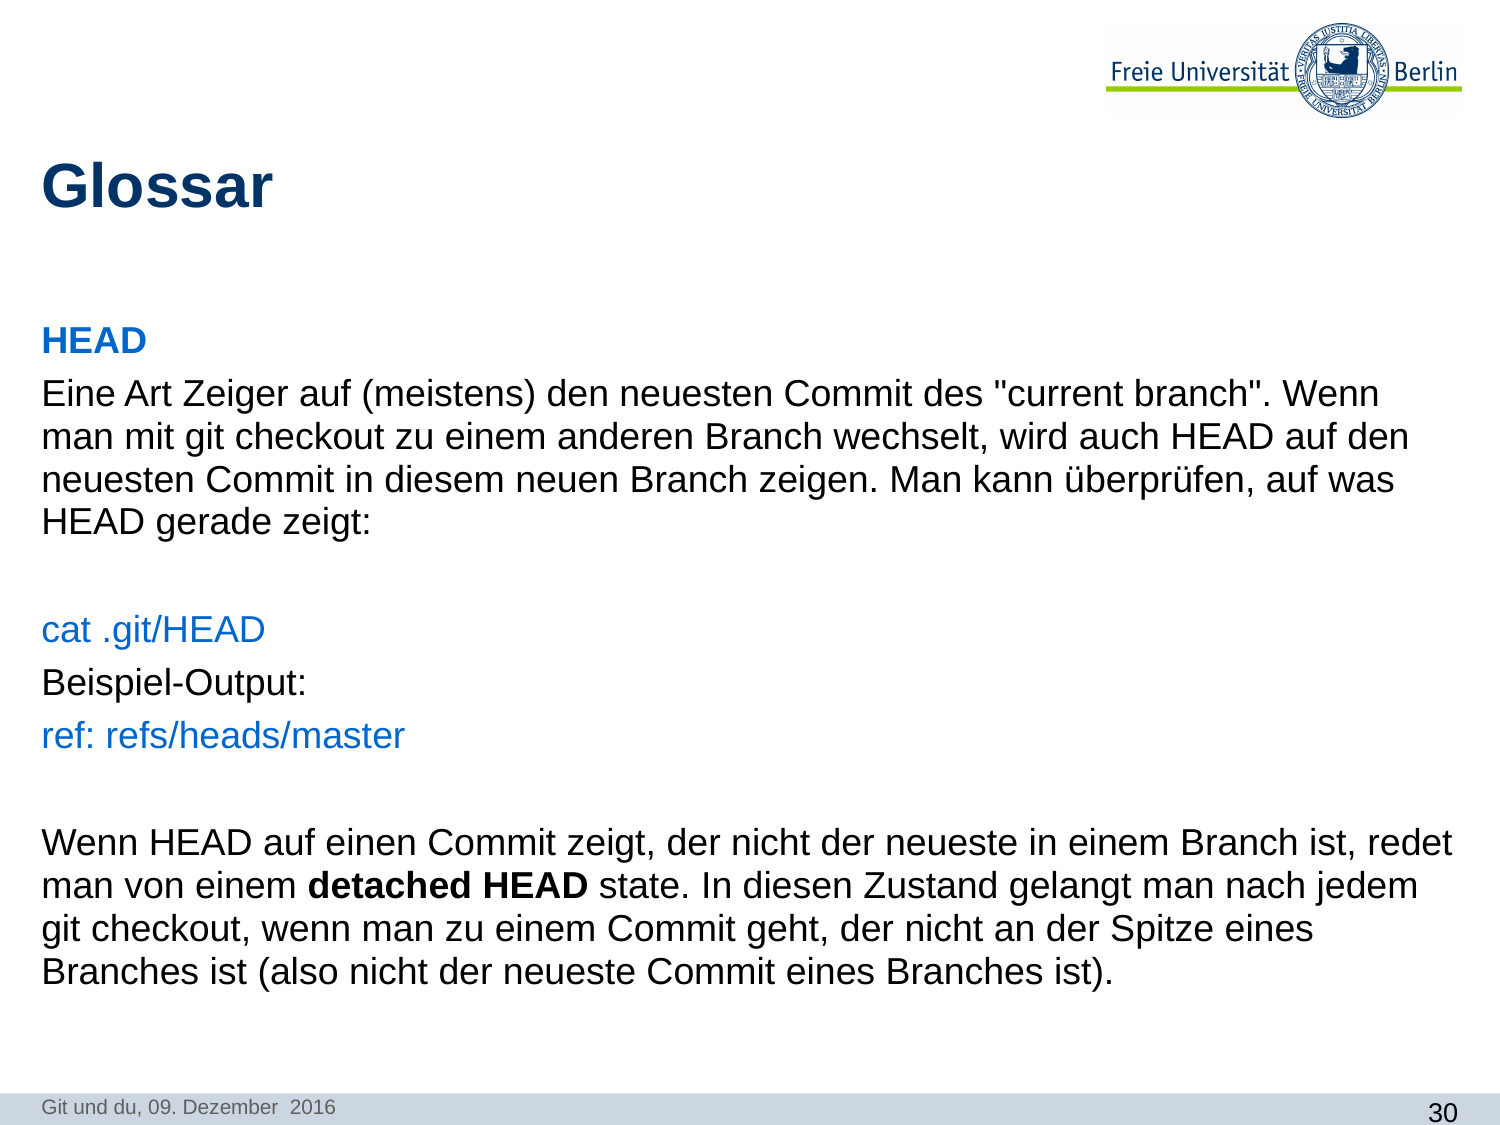

# Glossar
HEAD
Eine Art Zeiger auf (meistens) den neuesten Commit des "current branch". Wenn man mit git checkout zu einem anderen Branch wechselt, wird auch HEAD auf den neuesten Commit in diesem neuen Branch zeigen. Man kann überprüfen, auf was HEAD gerade zeigt:
cat .git/HEAD
Beispiel-Output:
ref: refs/heads/master
Wenn HEAD auf einen Commit zeigt, der nicht der neueste in einem Branch ist, redet man von einem detached HEAD state. In diesen Zustand gelangt man nach jedem git checkout, wenn man zu einem Commit geht, der nicht an der Spitze eines Branches ist (also nicht der neueste Commit eines Branches ist).